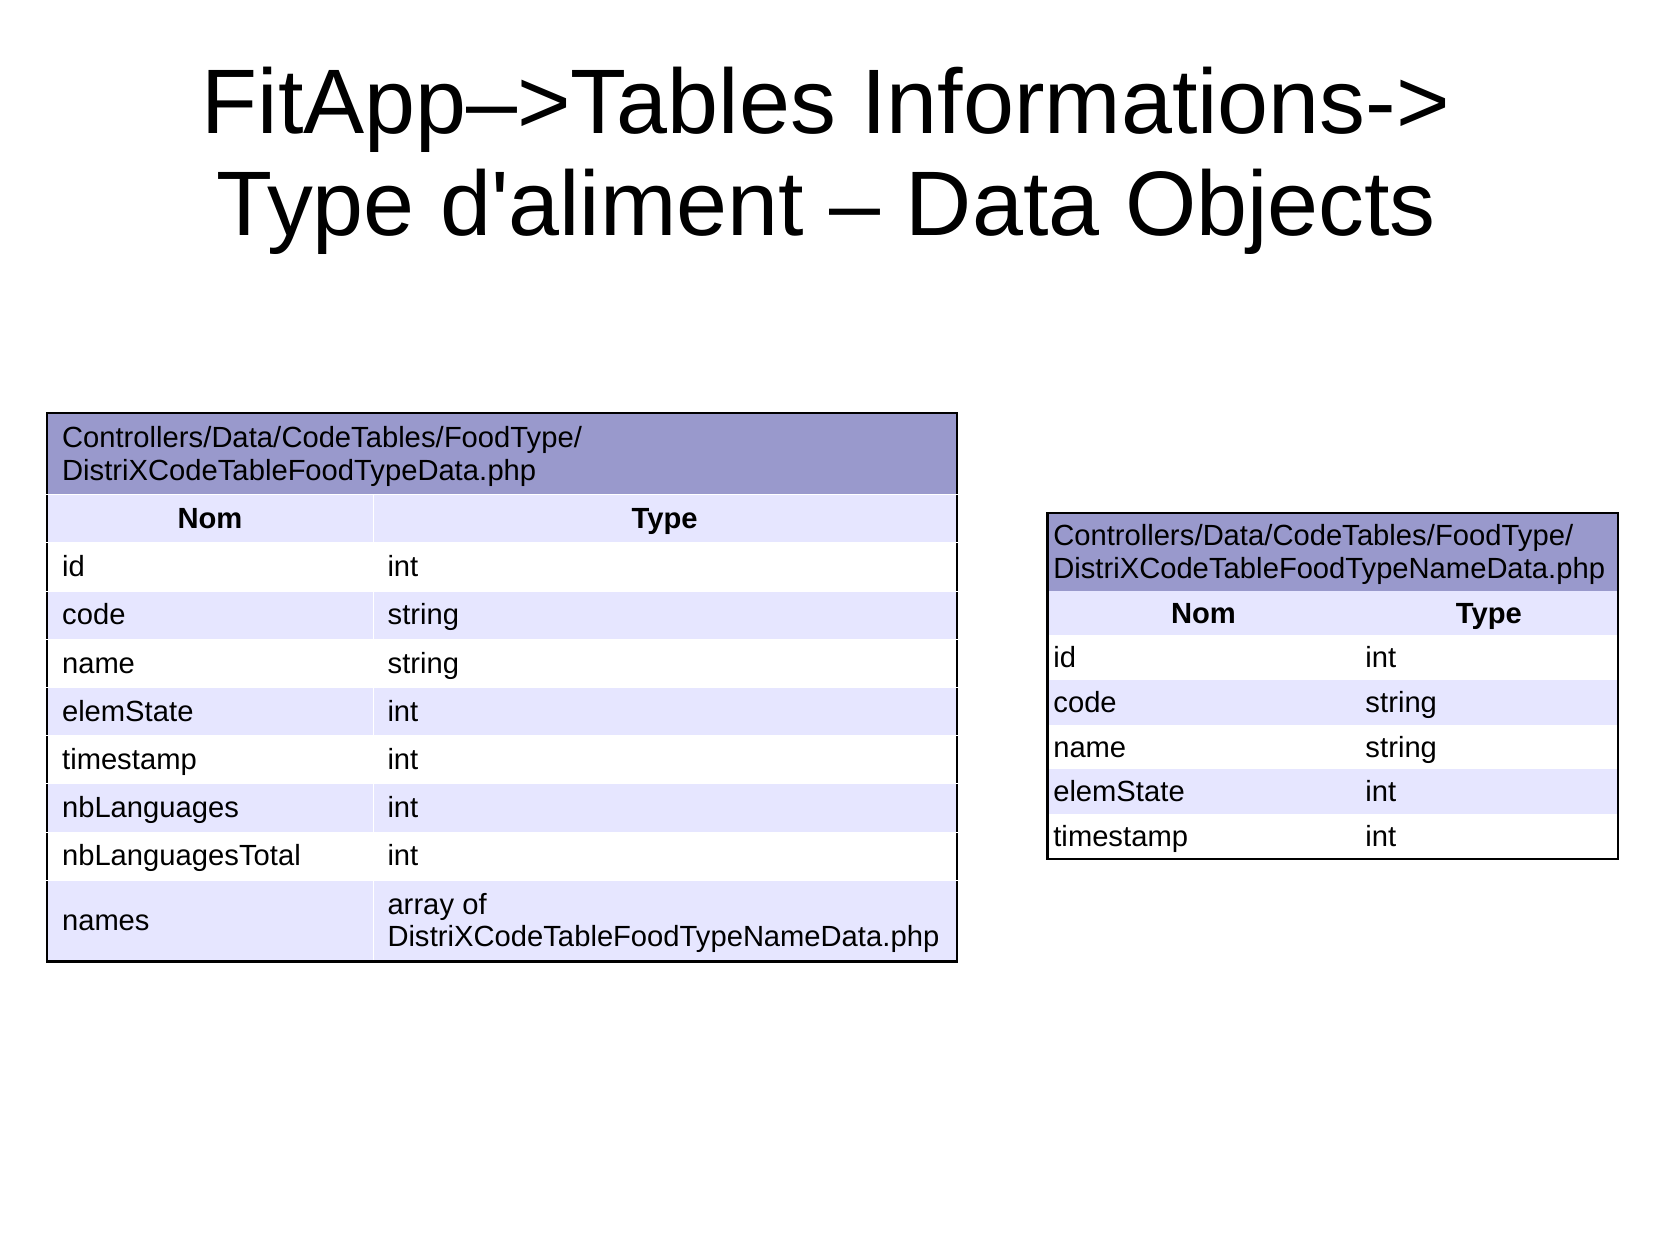

# FitApp–>Tables Informations-> Type d'aliment – Data Objects
| Controllers/Data/CodeTables/FoodType/ DistriXCodeTableFoodTypeData.php | |
| --- | --- |
| Nom | Type |
| id | int |
| code | string |
| name | string |
| elemState | int |
| timestamp | int |
| nbLanguages | int |
| nbLanguagesTotal | int |
| names | array of DistriXCodeTableFoodTypeNameData.php |
| Controllers/Data/CodeTables/FoodType/ DistriXCodeTableFoodTypeNameData.php | |
| --- | --- |
| Nom | Type |
| id | int |
| code | string |
| name | string |
| elemState | int |
| timestamp | int |